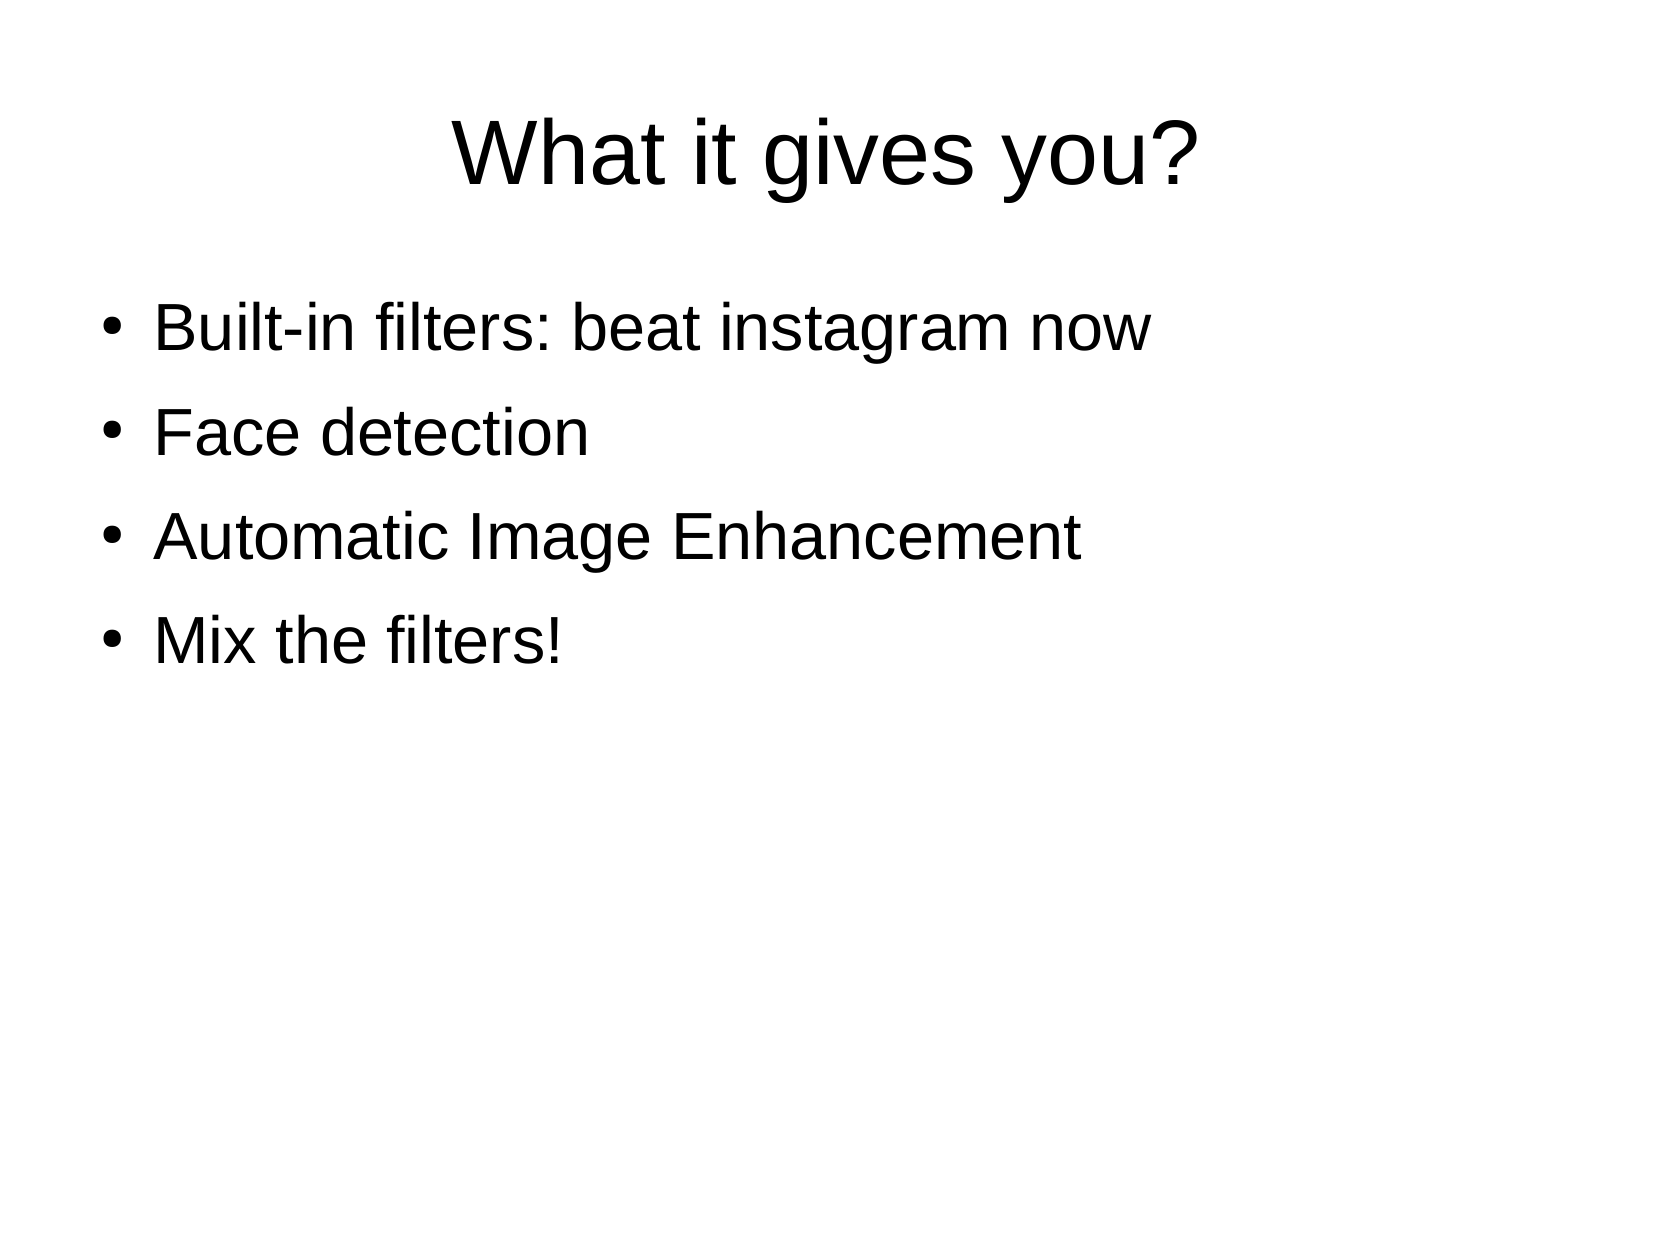

# What it gives you?
Built-in filters: beat instagram now
Face detection
Automatic Image Enhancement
Mix the filters!